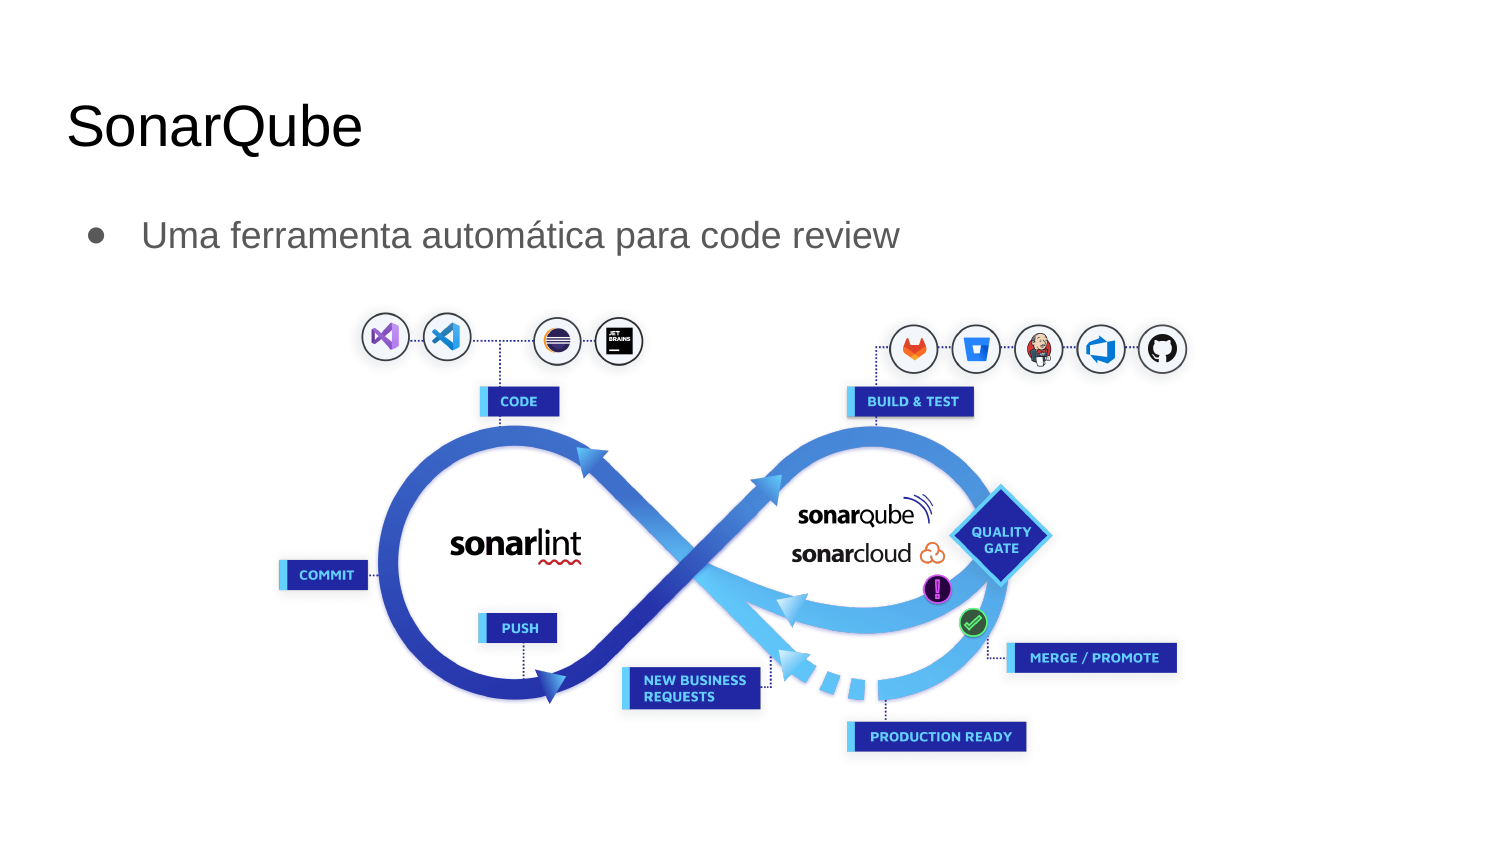

# SonarQube
Uma ferramenta automática para code review